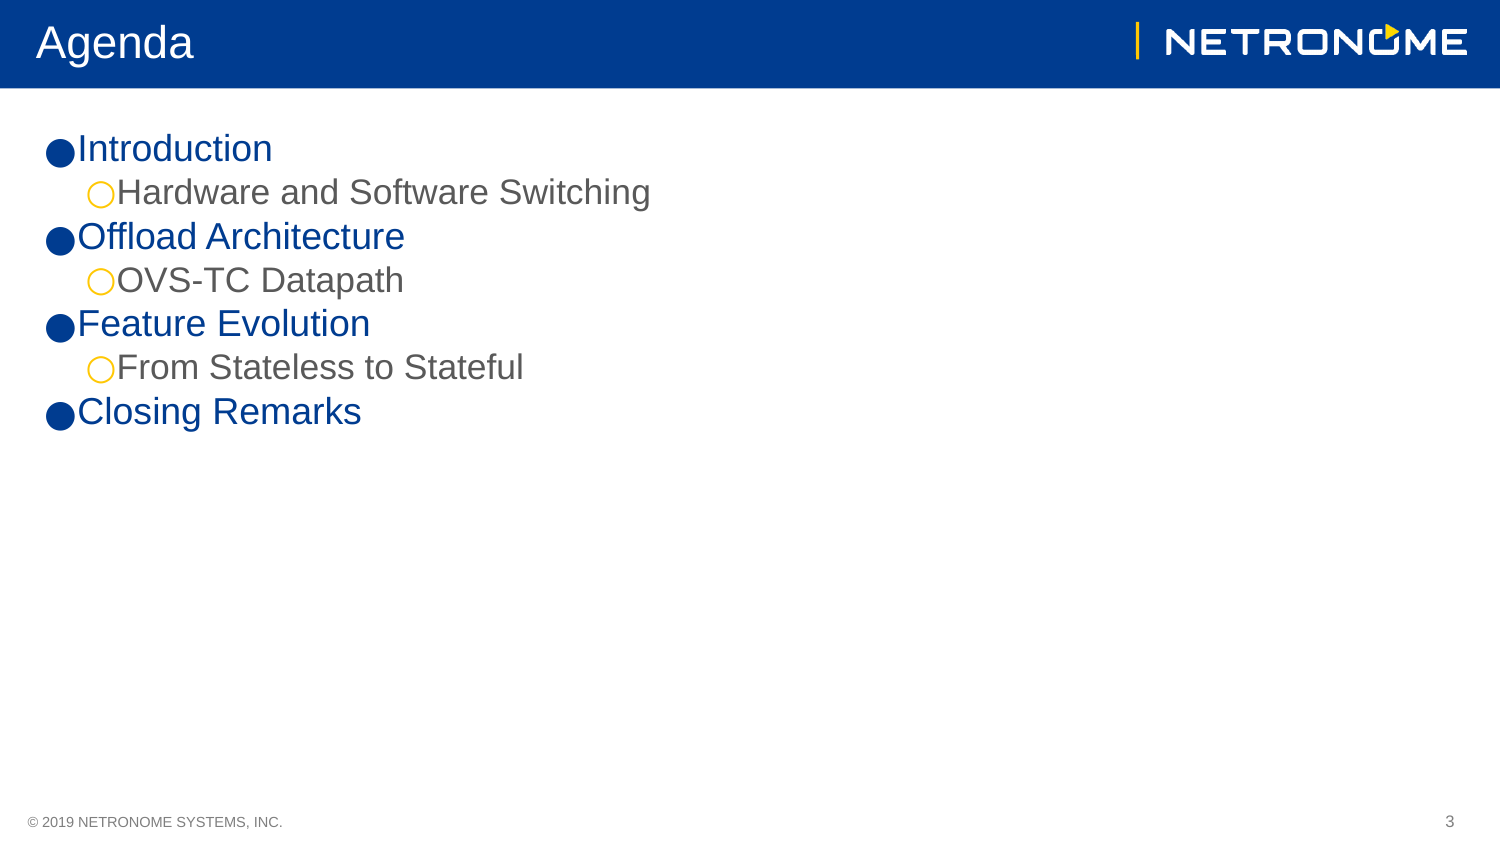

# Agenda
Introduction
Hardware and Software Switching
Offload Architecture
OVS-TC Datapath
Feature Evolution
From Stateless to Stateful
Closing Remarks